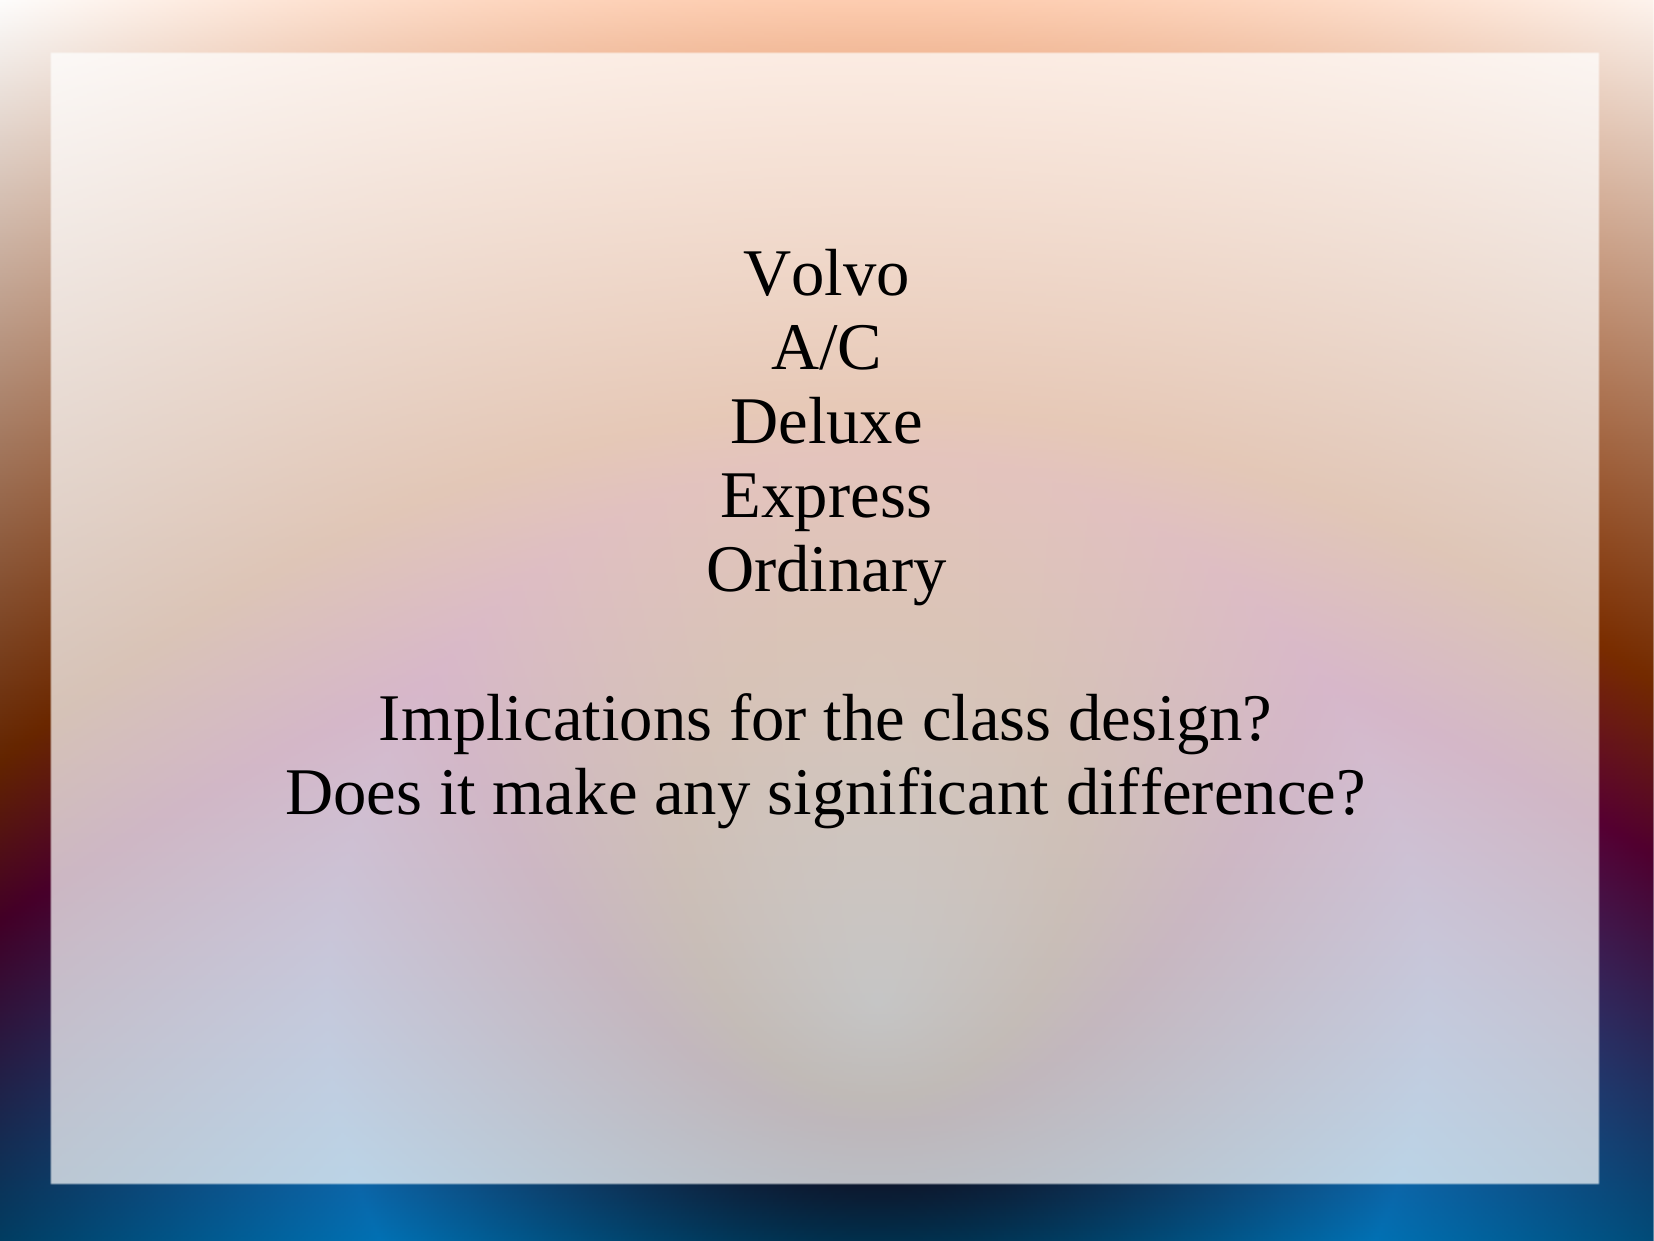

# Volvo
A/C
Deluxe
Express
Ordinary
Implications for the class design?
Does it make any significant difference?